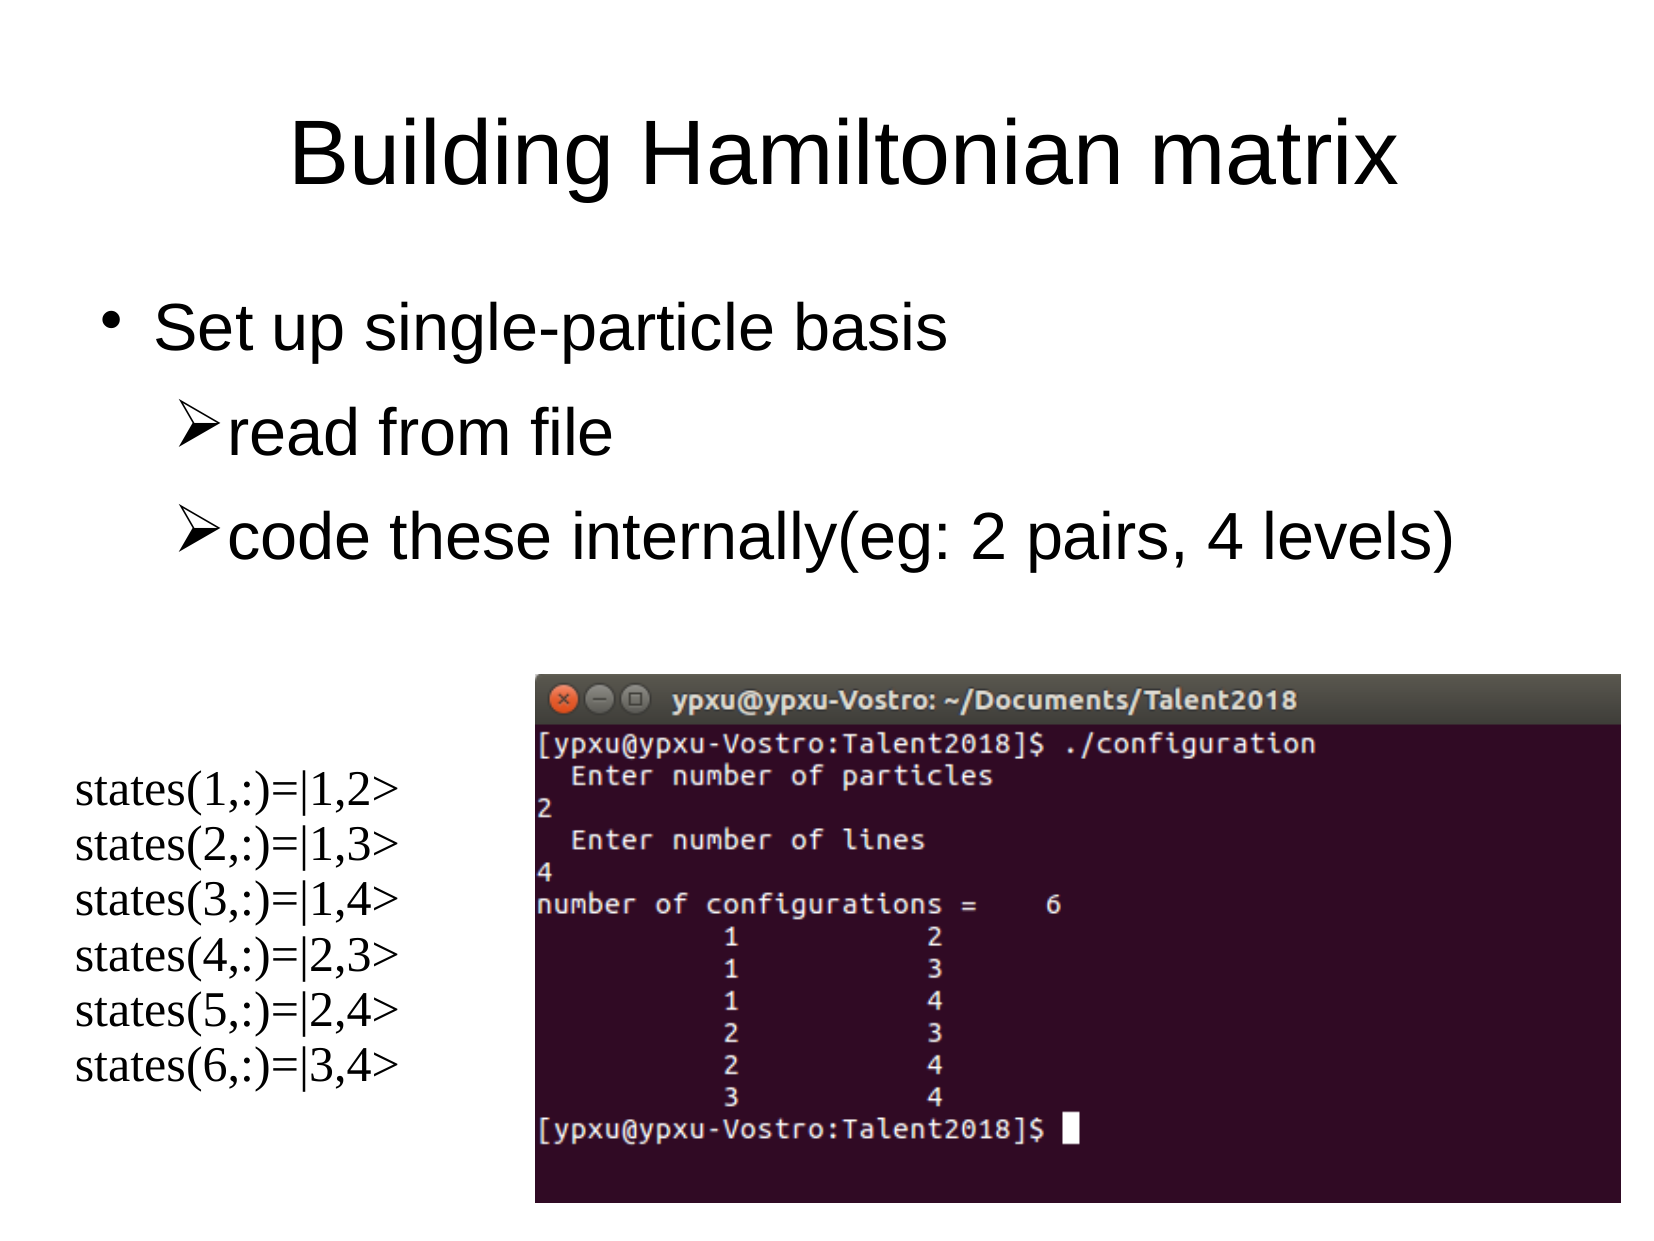

# Building Hamiltonian matrix
Set up single-particle basis
read from file
code these internally(eg: 2 pairs, 4 levels)
states(1,:)=|1,2>
states(2,:)=|1,3>
states(3,:)=|1,4>
states(4,:)=|2,3>
states(5,:)=|2,4>
states(6,:)=|3,4>